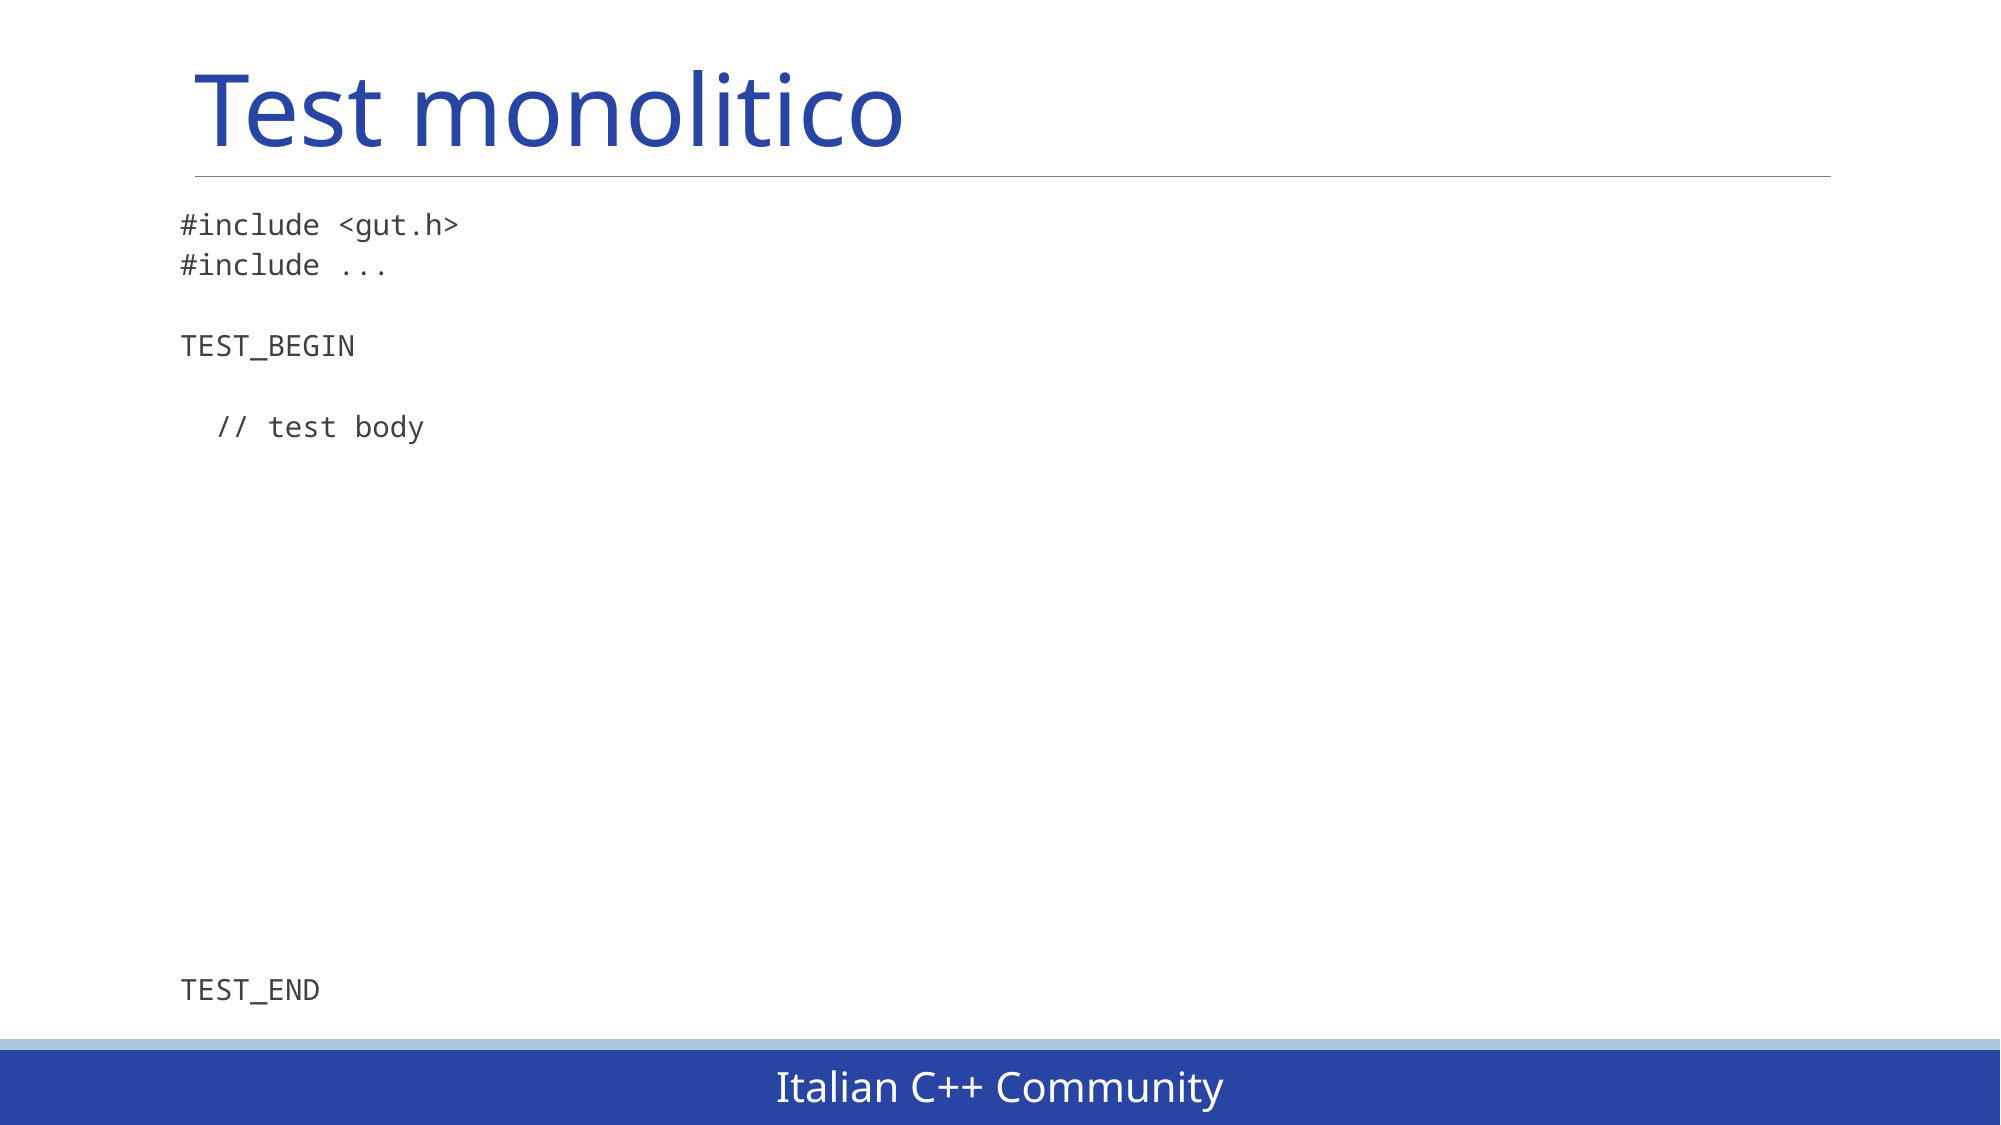

# Test monolitico
#include <gut.h>
#include ...
TEST_BEGIN
 // test body
TEST_END